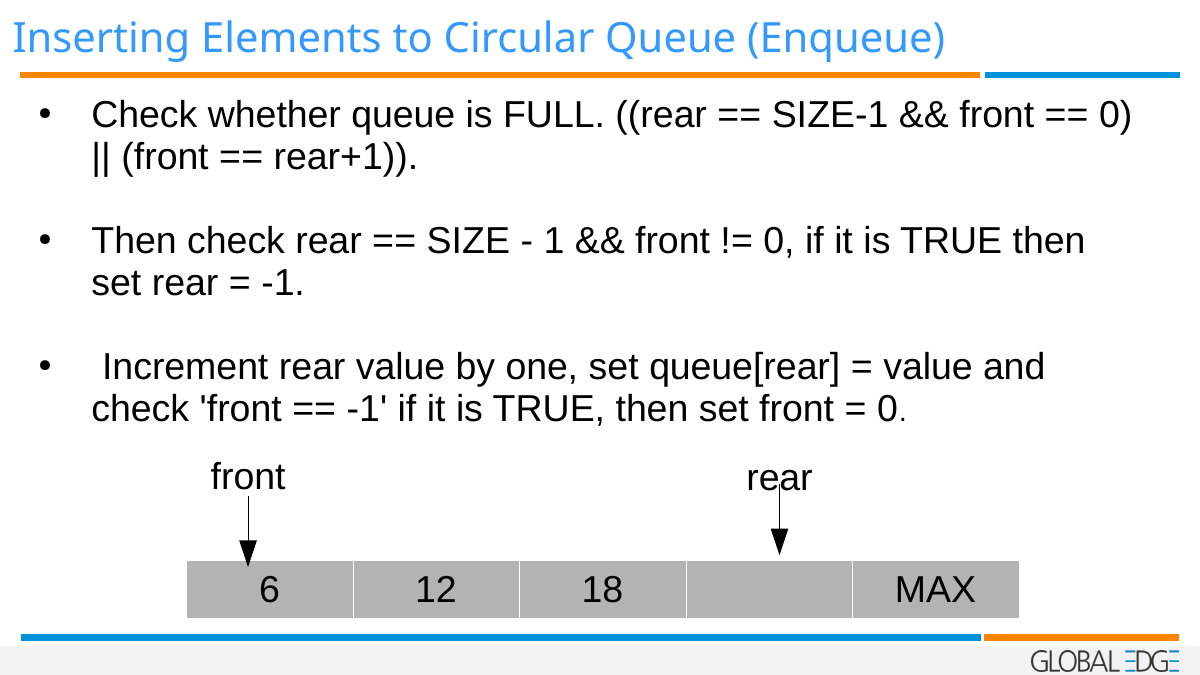

# Inserting Elements to Circular Queue (Enqueue)
Check whether queue is FULL. ((rear == SIZE-1 && front == 0) || (front == rear+1)).
Then check rear == SIZE - 1 && front != 0, if it is TRUE then set rear = -1.
 Increment rear value by one, set queue[rear] = value and check 'front == -1' if it is TRUE, then set front = 0.
front
rear
| 6 | 12 | 18 | | MAX |
| --- | --- | --- | --- | --- |